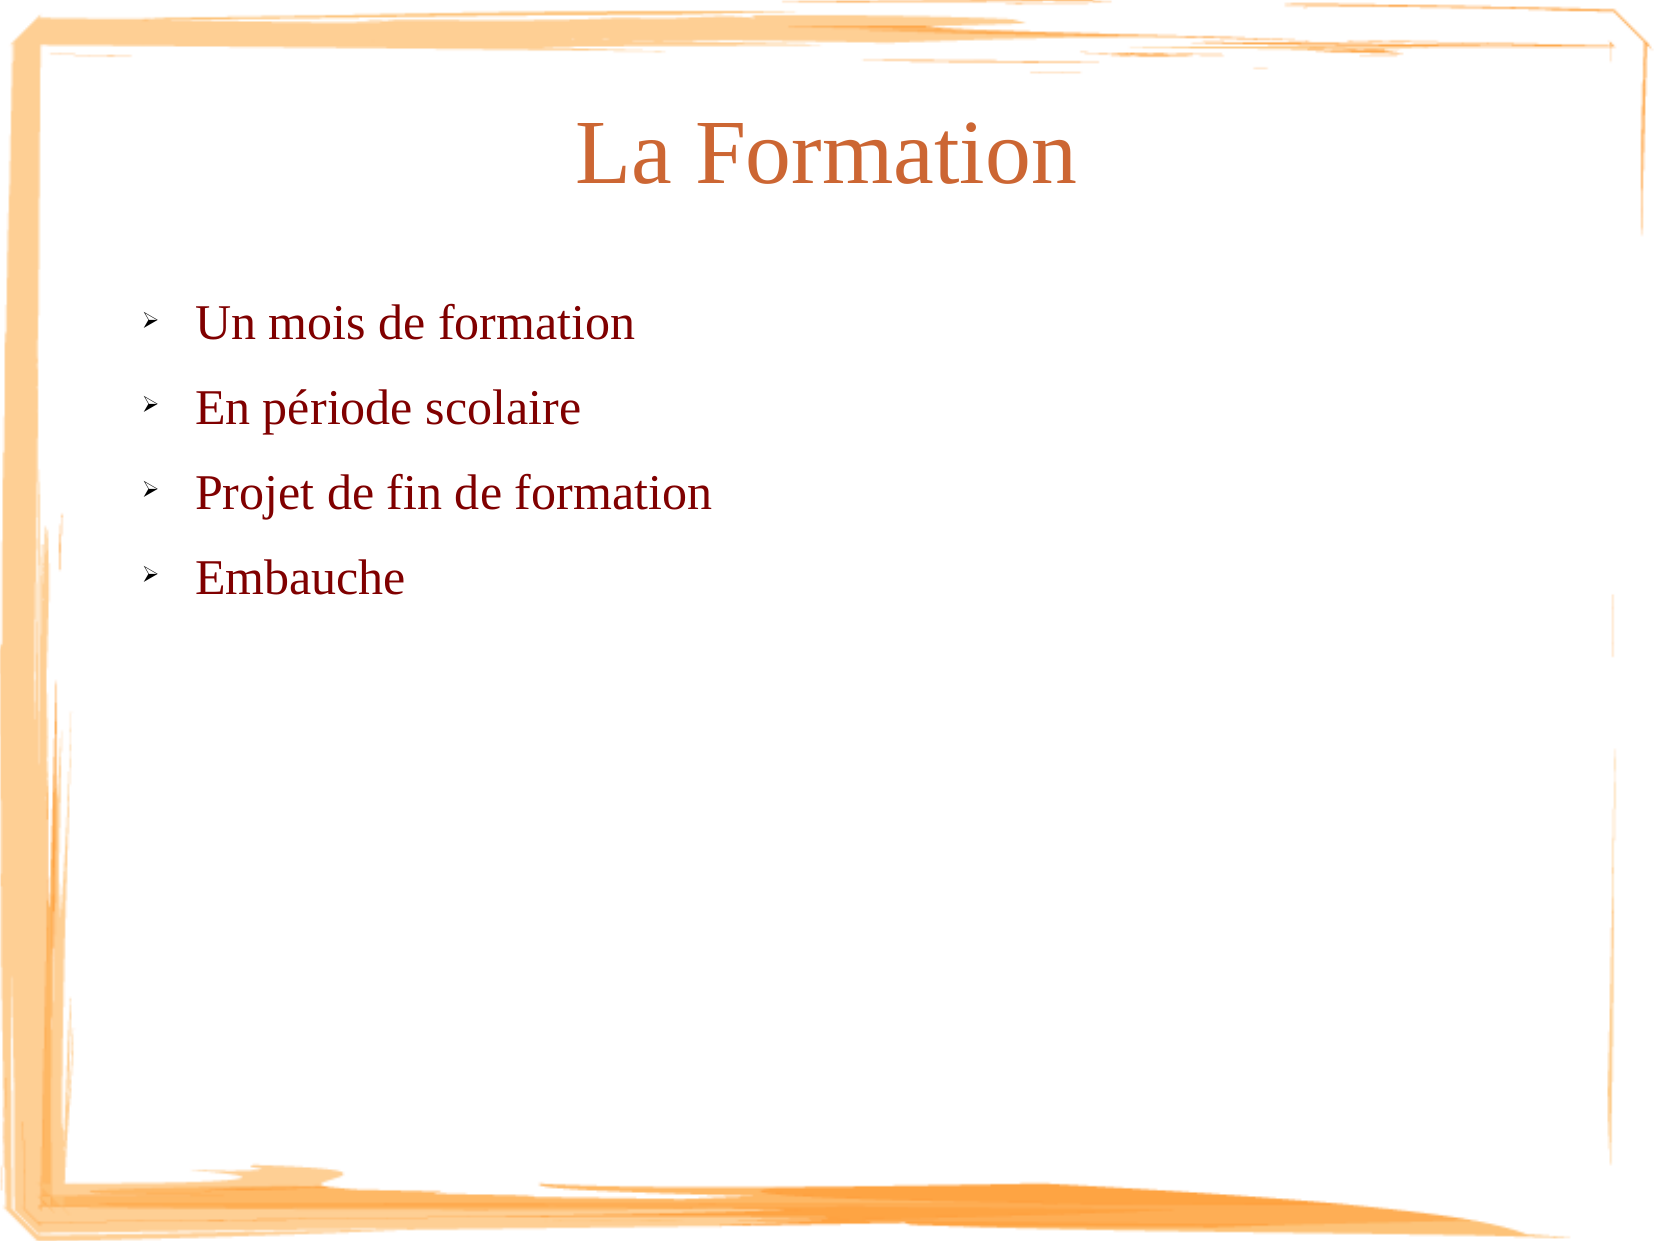

# La Formation
Un mois de formation
En période scolaire
Projet de fin de formation
Embauche